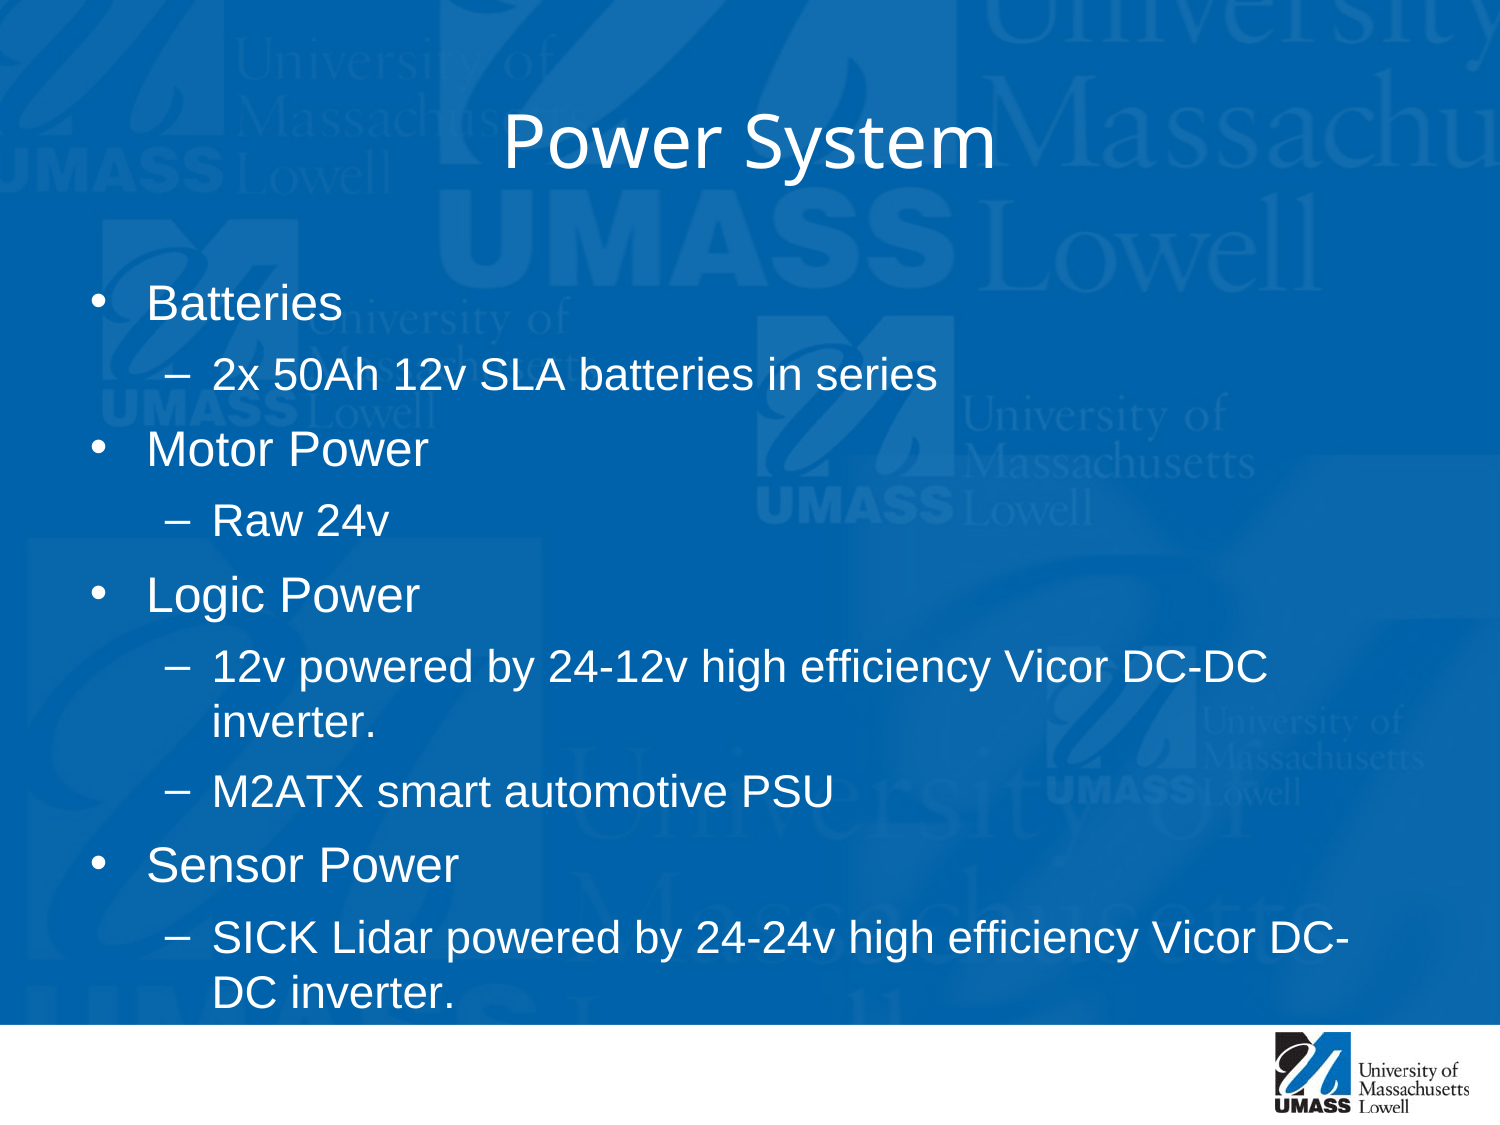

# Power System
Batteries
2x 50Ah 12v SLA batteries in series
Motor Power
Raw 24v
Logic Power
12v powered by 24-12v high efficiency Vicor DC-DC inverter.
M2ATX smart automotive PSU
Sensor Power
SICK Lidar powered by 24-24v high efficiency Vicor DC-DC inverter.
GPS/Camera/Compass powered by computer